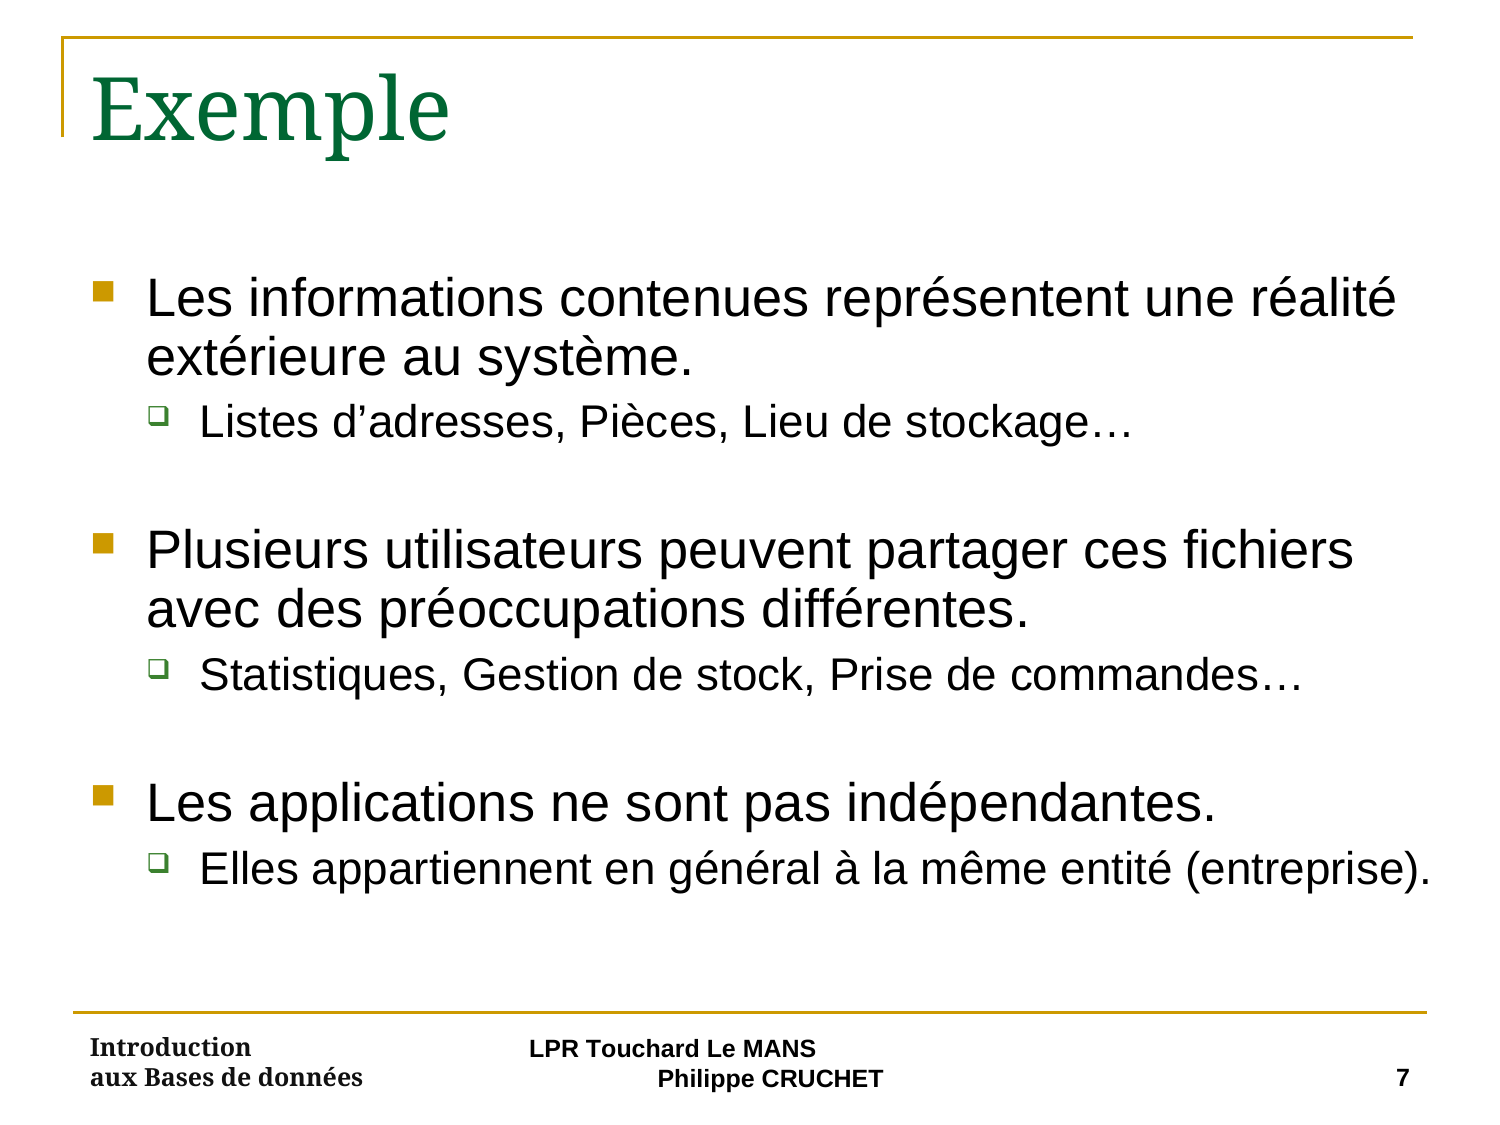

# Exemple
Les informations contenues représentent une réalité extérieure au système.
Listes d’adresses, Pièces, Lieu de stockage…
Plusieurs utilisateurs peuvent partager ces fichiers avec des préoccupations différentes.
Statistiques, Gestion de stock, Prise de commandes…
Les applications ne sont pas indépendantes.
Elles appartiennent en général à la même entité (entreprise).
LPR Touchard Le MANS Philippe CRUCHET